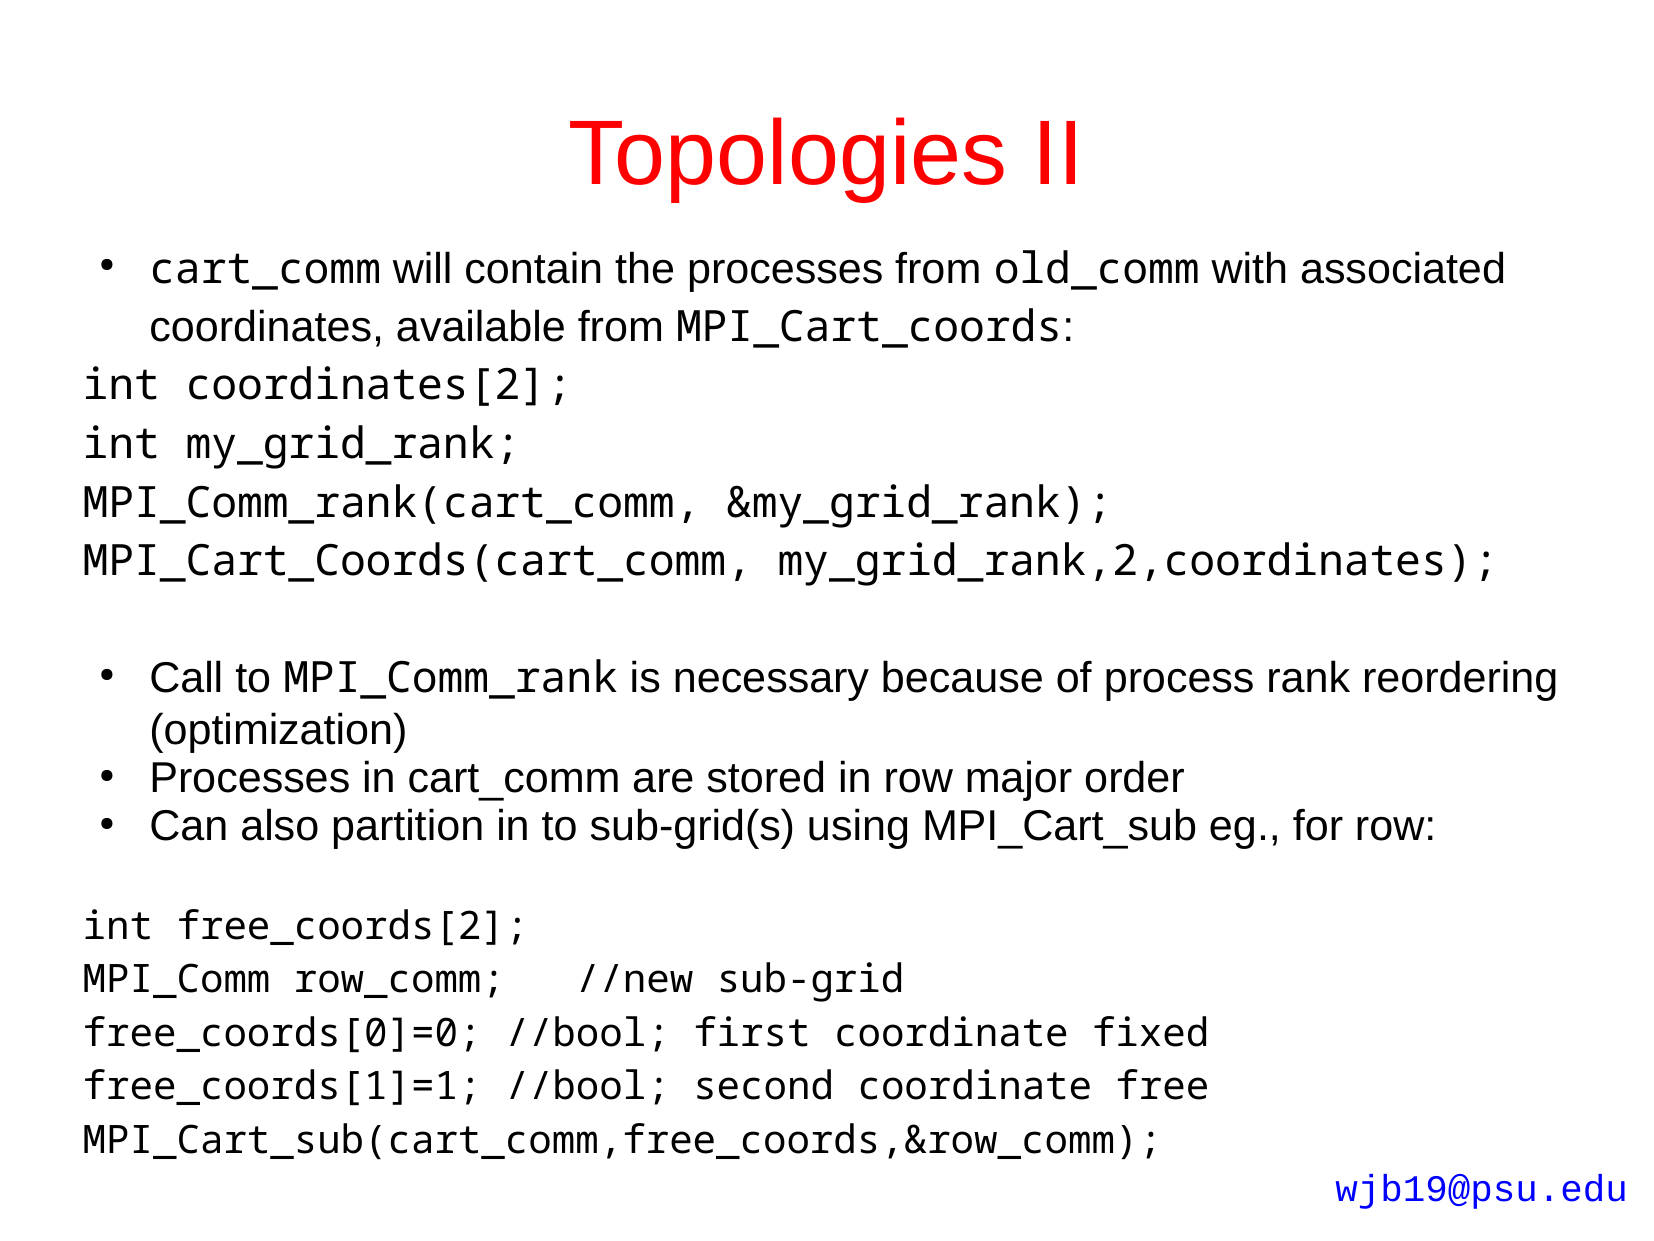

# Topologies II
cart_comm will contain the processes from old_comm with associated coordinates, available from MPI_Cart_coords:
int coordinates[2];
int my_grid_rank;
MPI_Comm_rank(cart_comm, &my_grid_rank);
MPI_Cart_Coords(cart_comm, my_grid_rank,2,coordinates);
Call to MPI_Comm_rank is necessary because of process rank reordering (optimization)
Processes in cart_comm are stored in row major order
Can also partition in to sub-grid(s) using MPI_Cart_sub eg., for row:
int free_coords[2];
MPI_Comm row_comm;			//new sub-grid
free_coords[0]=0;			//bool; first coordinate fixed
free_coords[1]=1;			//bool; second coordinate free
MPI_Cart_sub(cart_comm,free_coords,&row_comm);
wjb19@psu.edu